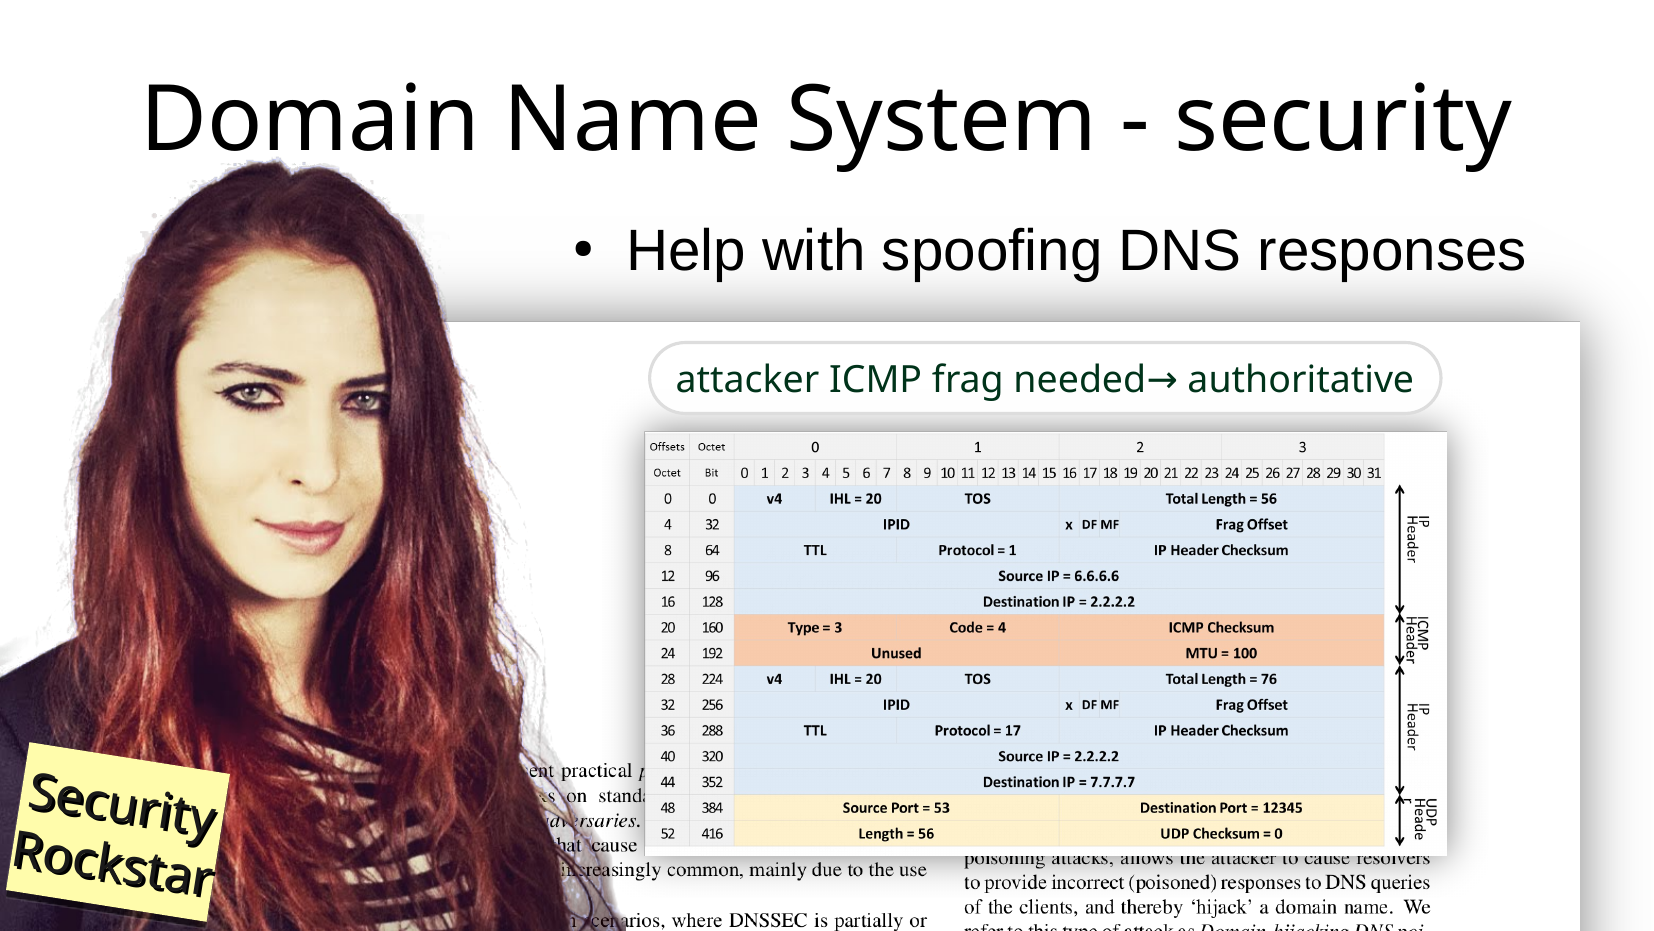

# Domain Name System - security
Help with spoofing DNS responses
attacker ICMP frag needed→ authoritative
Security Rockstar